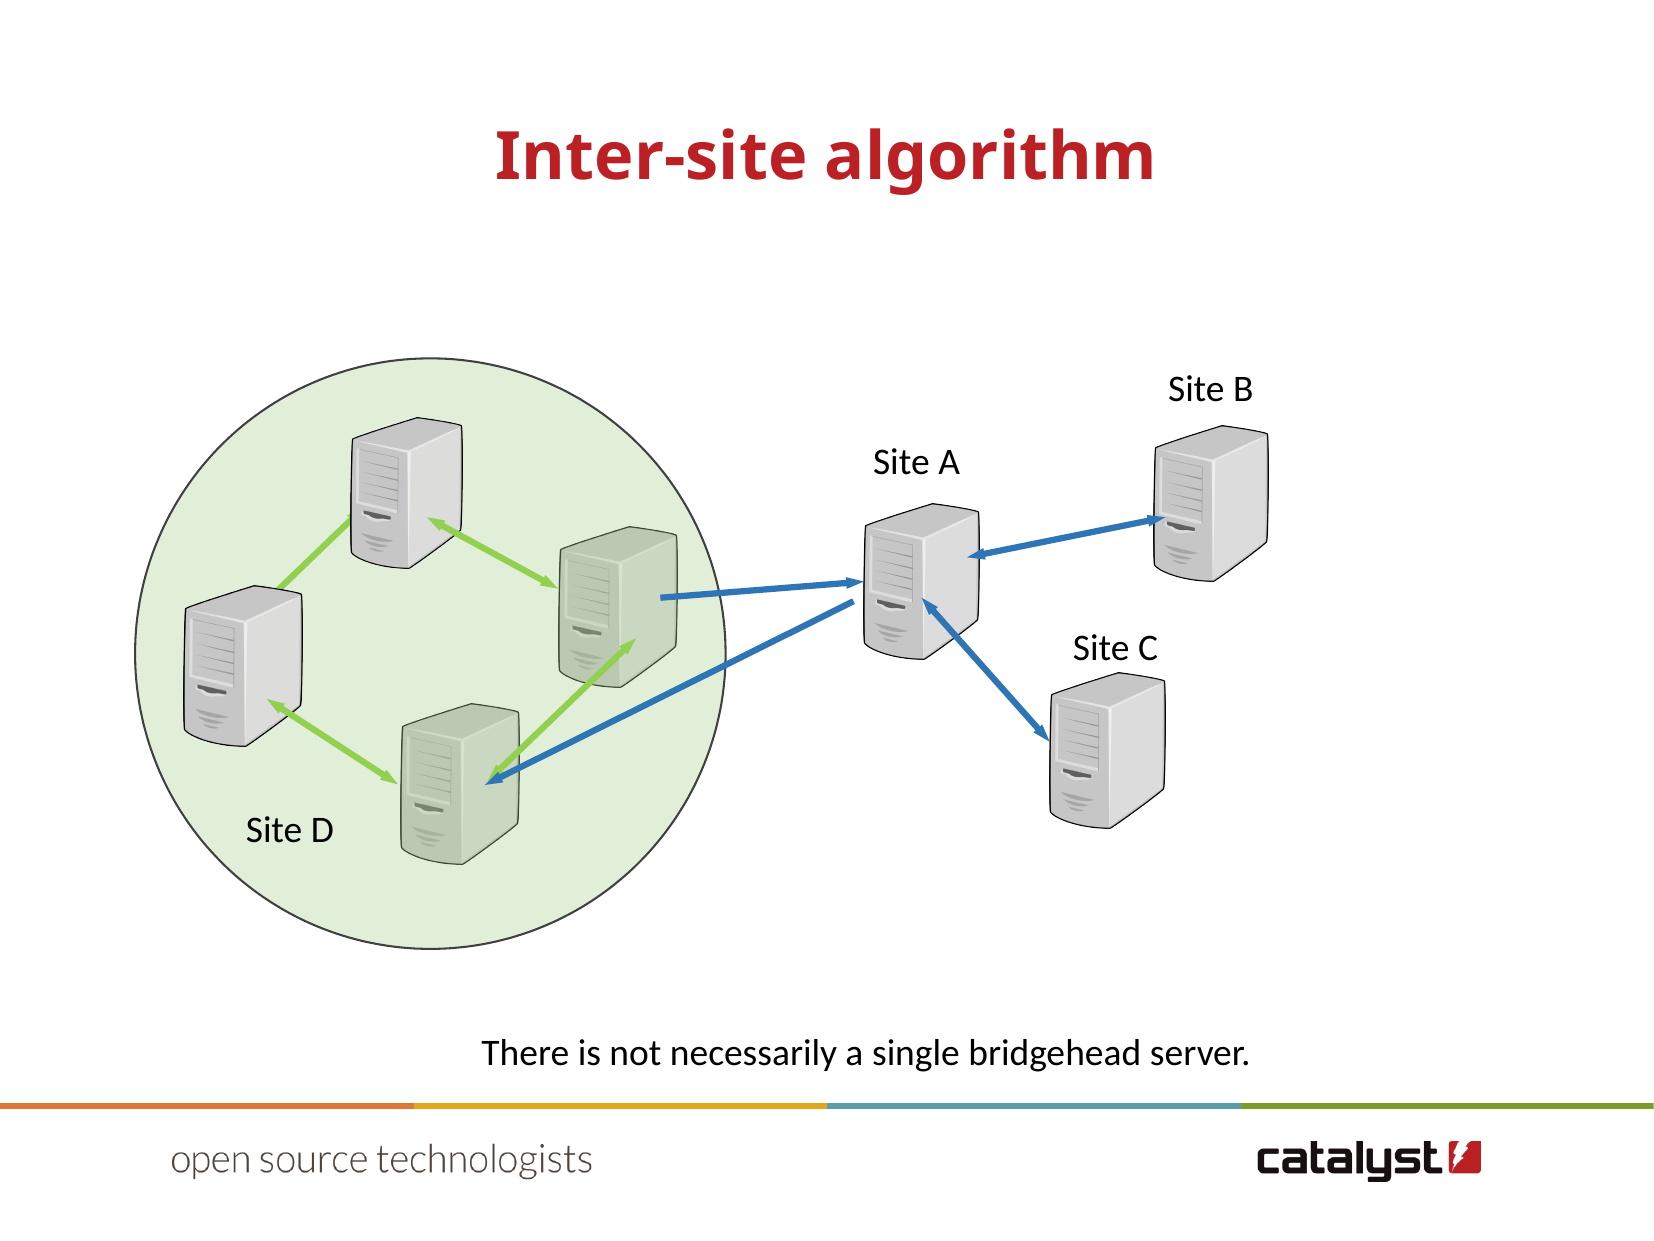

# Inter-site algorithm
Site B
Site A
Site C
Site D
There is not necessarily a single bridgehead server.